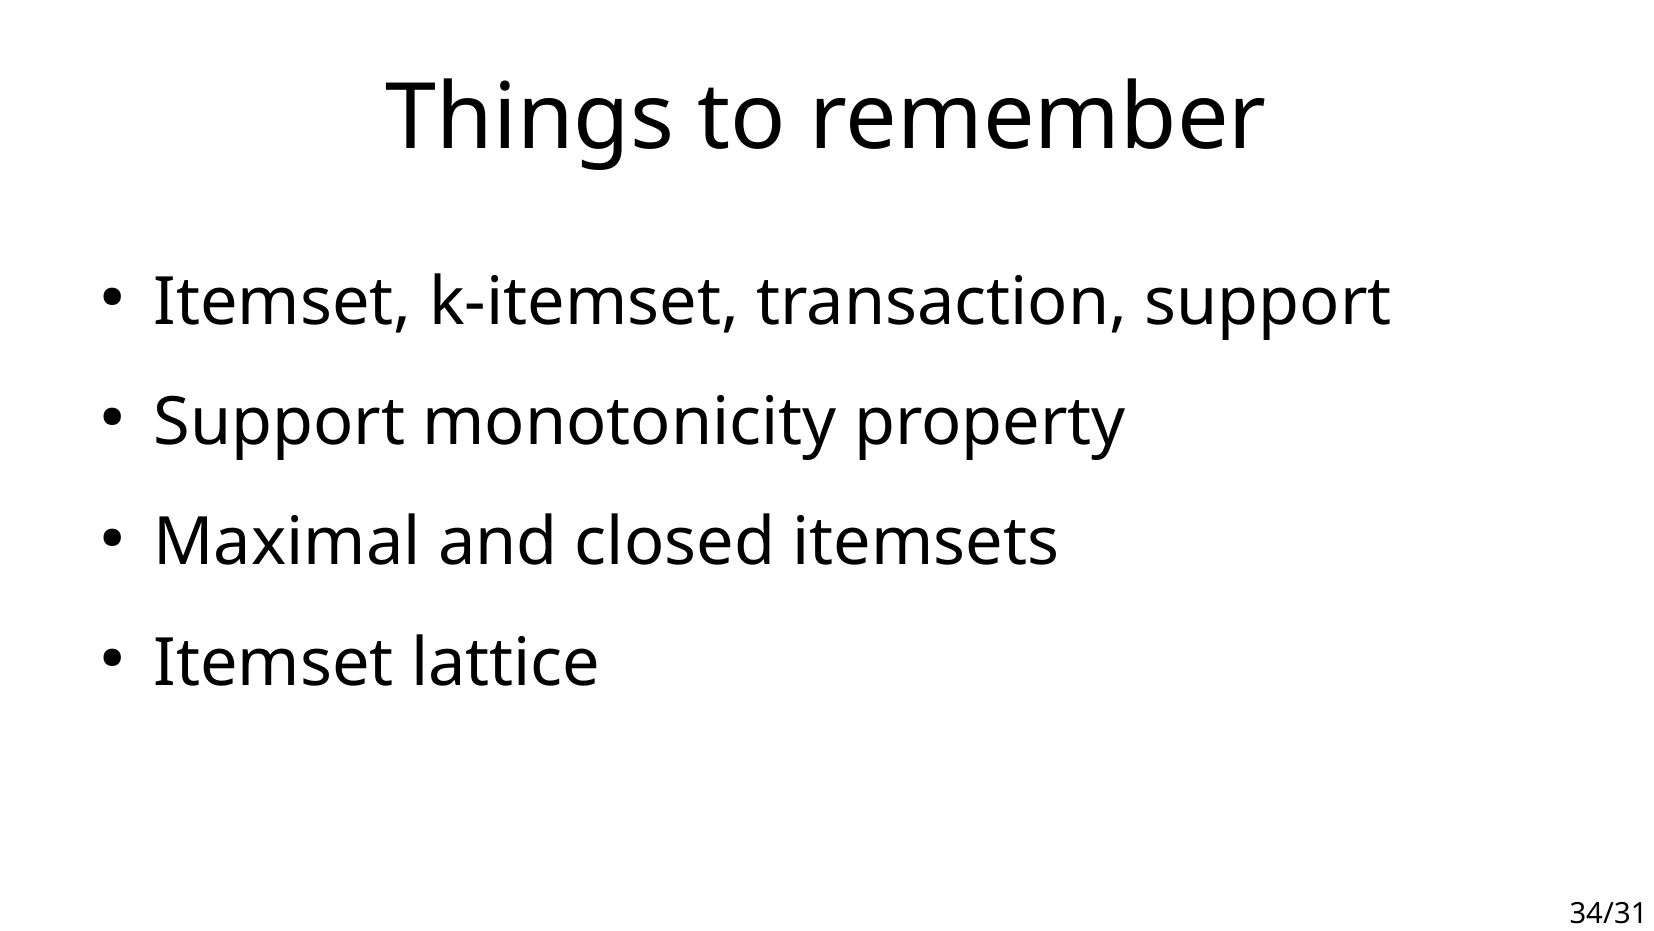

# Things to remember
Itemset, k-itemset, transaction, support
Support monotonicity property
Maximal and closed itemsets
Itemset lattice
34